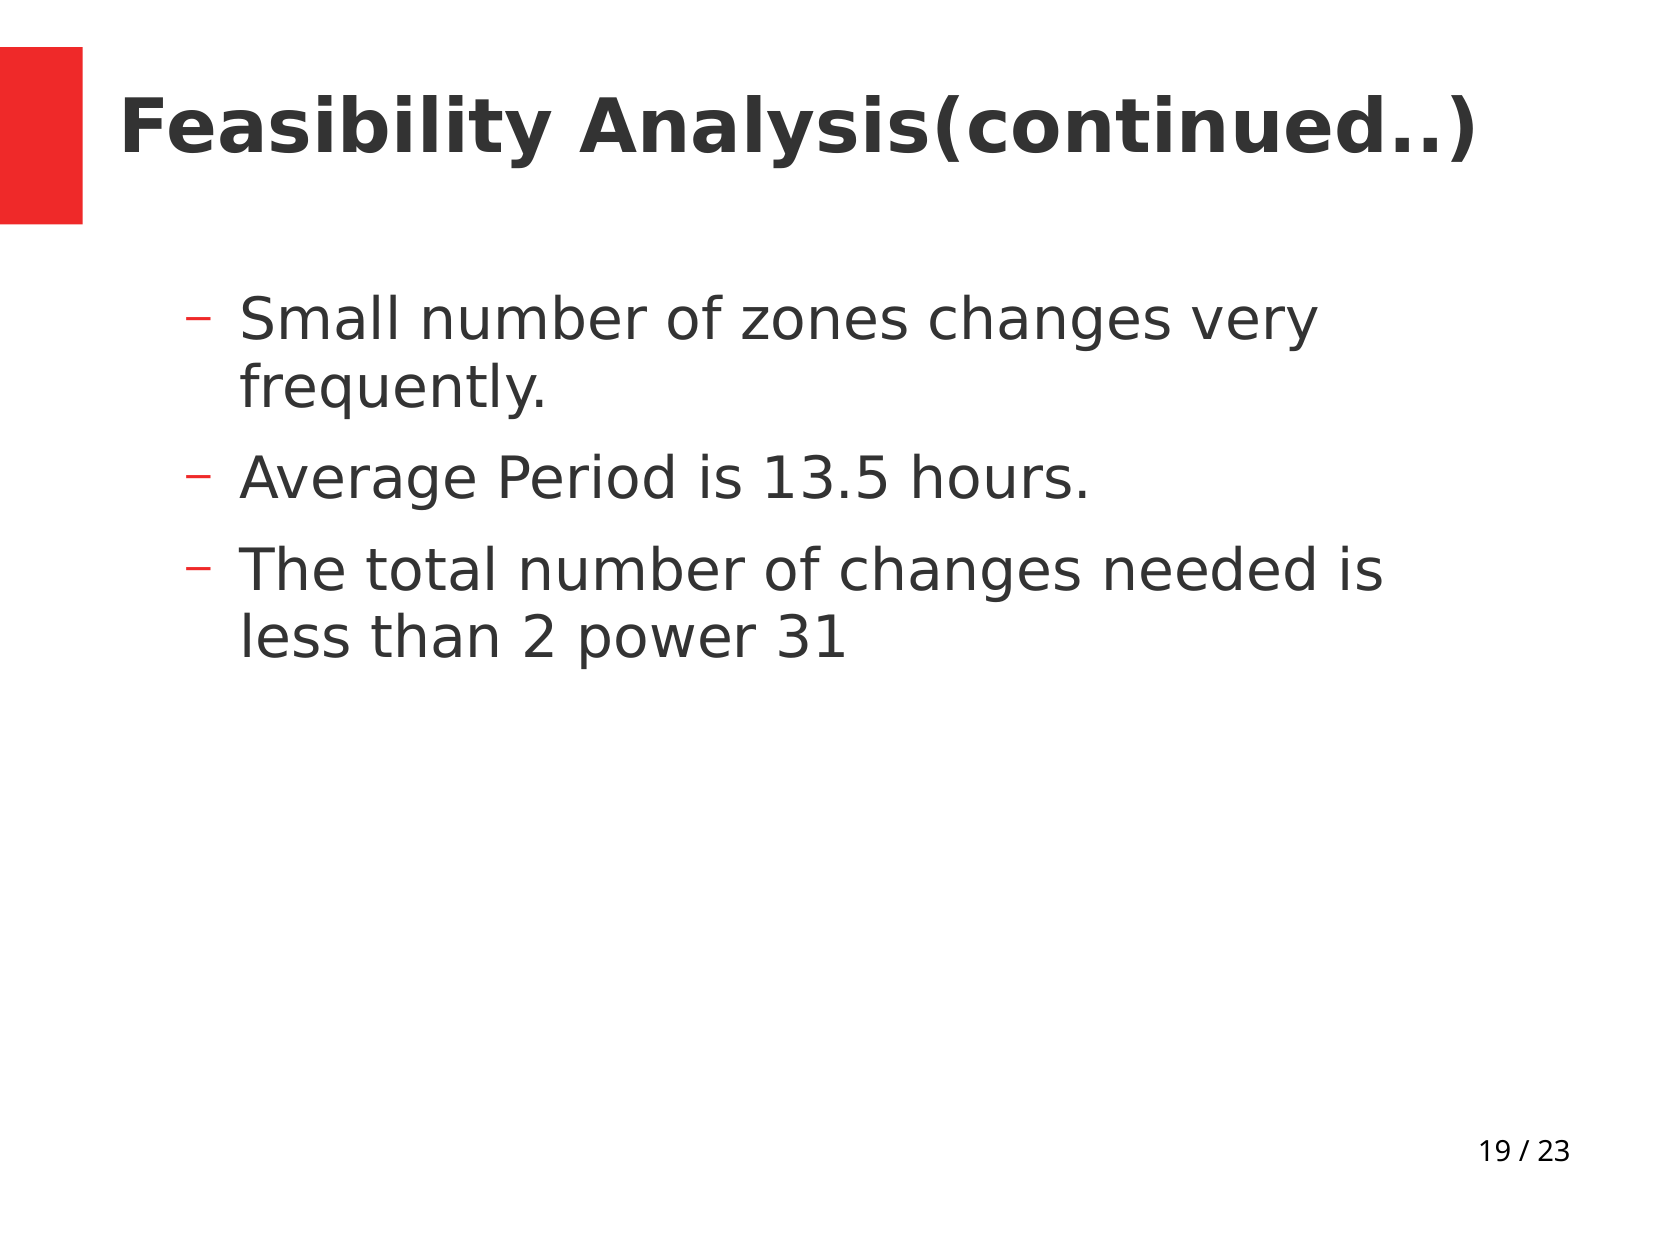

# Feasibility Analysis(continued..)
Small number of zones changes very frequently.
Average Period is 13.5 hours.
The total number of changes needed is less than 2 power 31
19